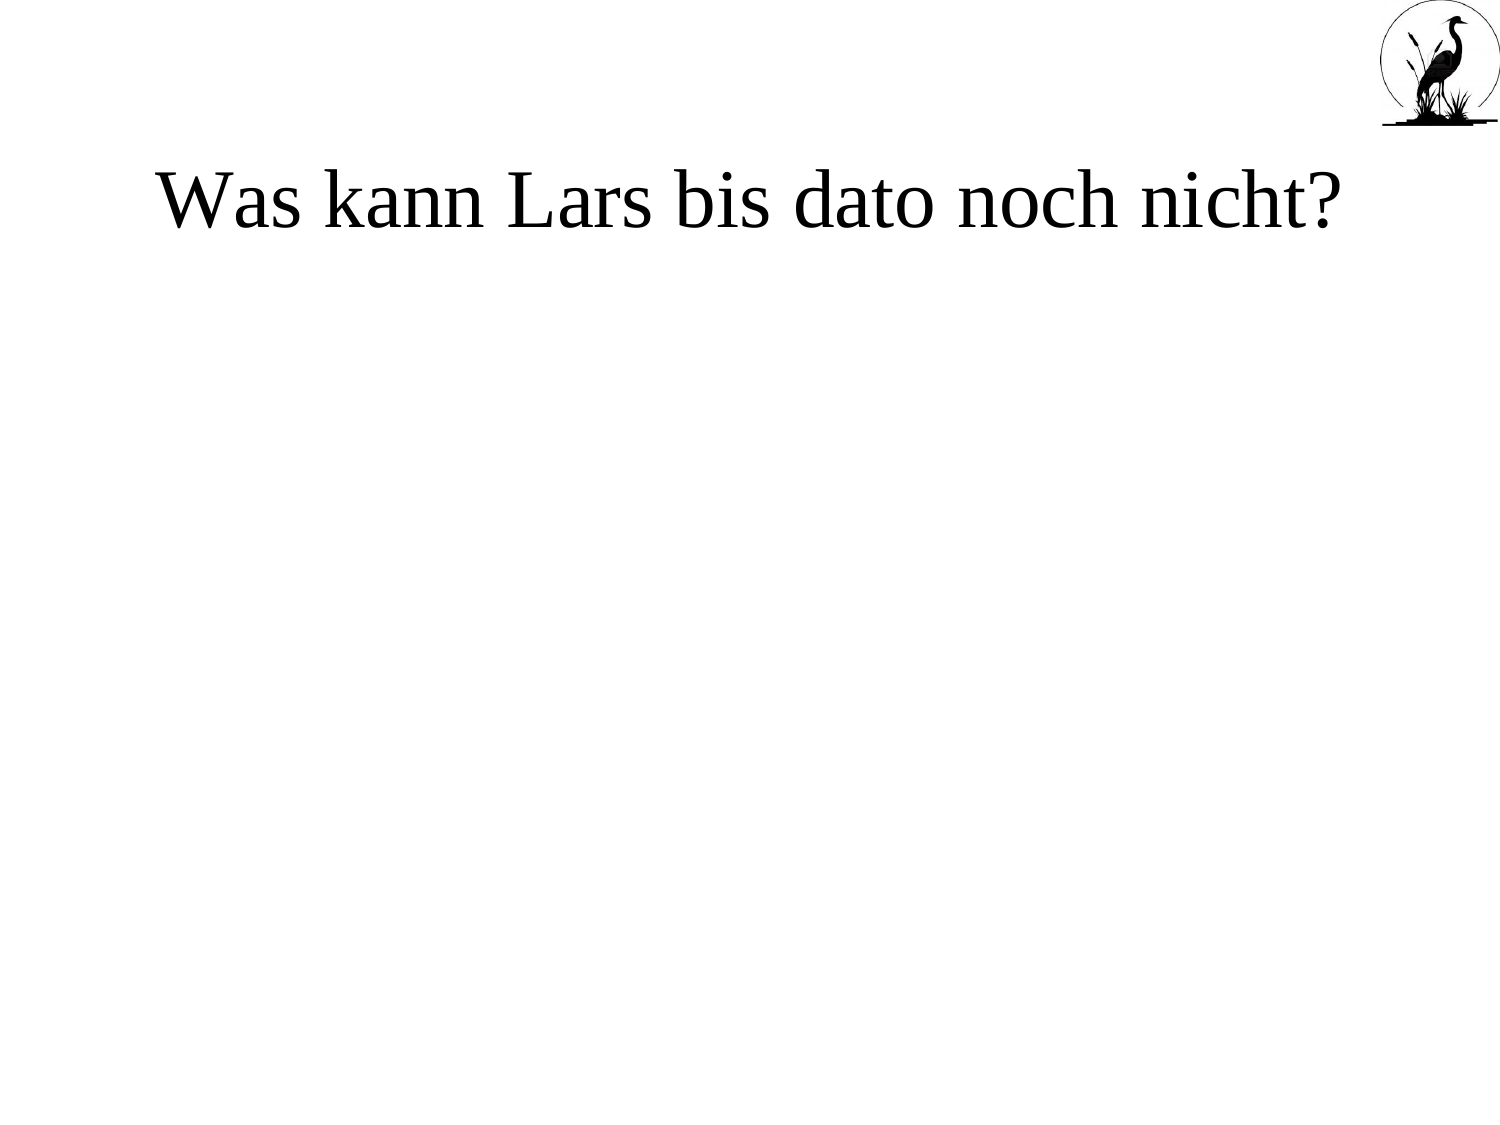

# Was kann Lars bis dato noch nicht?